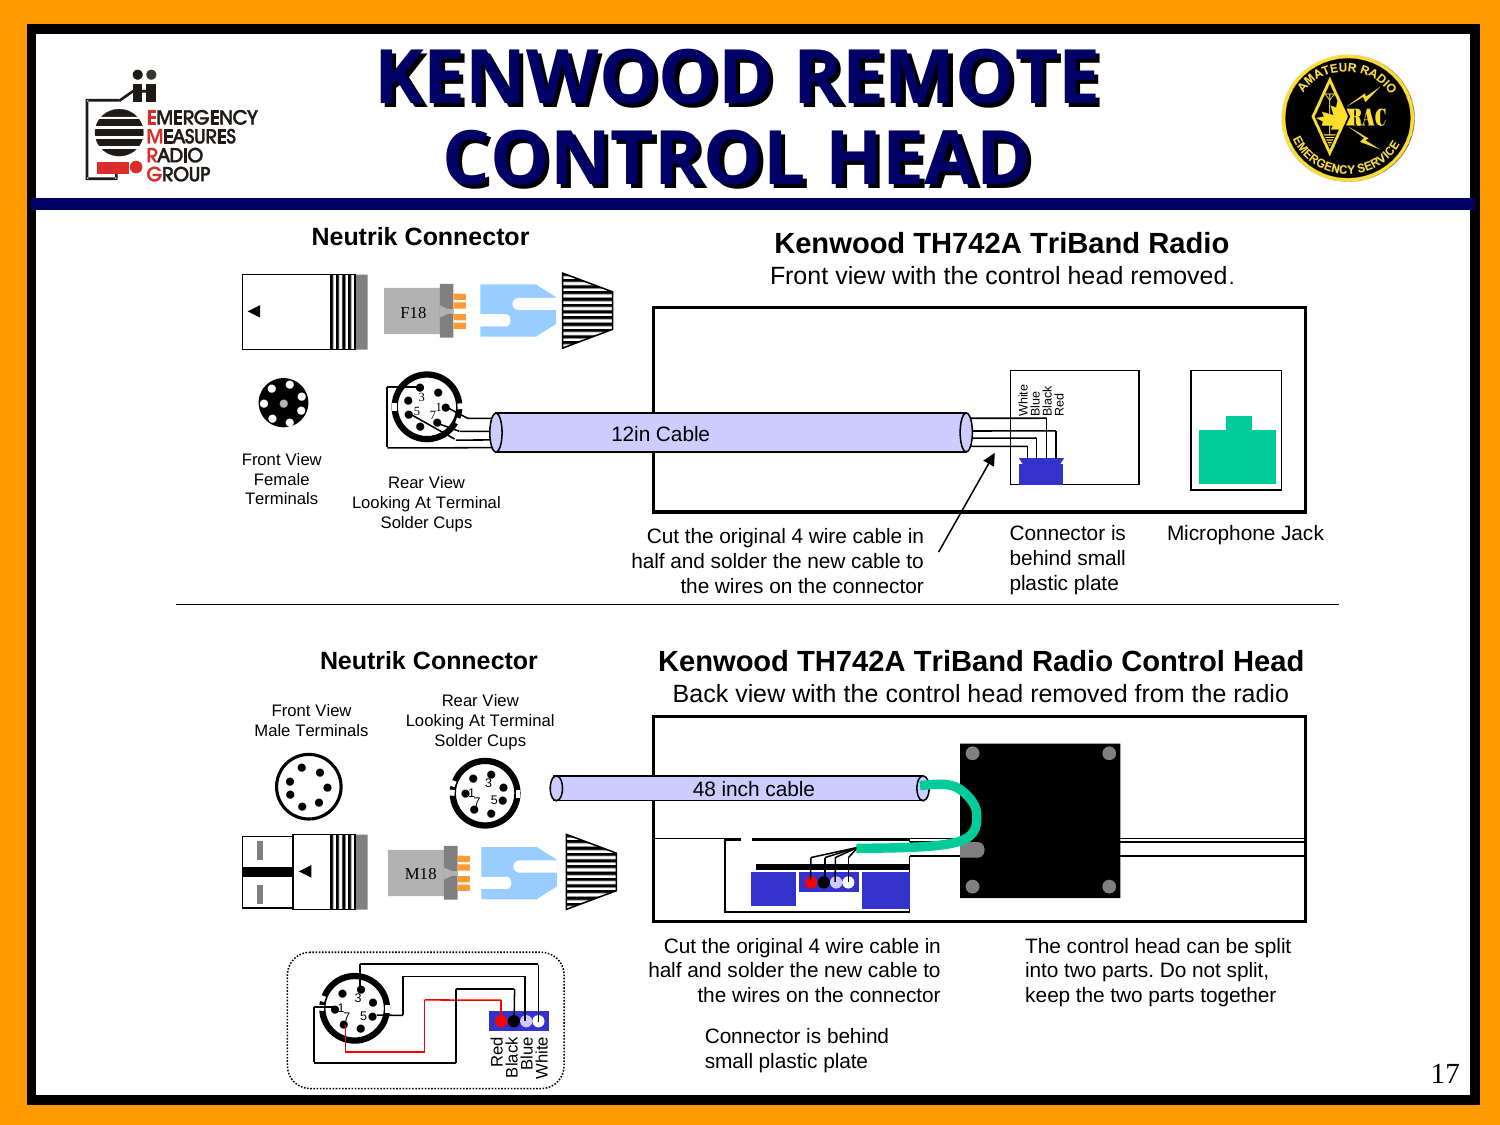

KENWOOD REMOTE CONTROL HEAD
Neutrik Connector
Kenwood TH742A TriBand Radio
Front view with the control head removed.
F18
.
.
.
.
.
.
.
.
.
.
.
.
.
.
.
White
Blue
Black
Red
3
1
5
7
12in Cable
Front View
Female
Terminals
Rear View
Looking At Terminal
Solder Cups
Connector is behind small plastic plate
Microphone Jack
Cut the original 4 wire cable in half and solder the new cable to the wires on the connector
Kenwood TH742A TriBand Radio Control Head
Back view with the control head removed from the radio
Neutrik Connector
Rear View
Looking At Terminal
Solder Cups
Front View
Male Terminals
.
.
.
.
.
.
.
.
.
.
.
.
.
.
3
1
5
7
48 inch cable
M18
Cut the original 4 wire cable in half and solder the new cable to the wires on the connector
The control head can be split into two parts. Do not split, keep the two parts together
.
.
.
.
.
.
.
3
1
5
7
Connector is behind small plastic plate
Red
Black
Blue
White
17